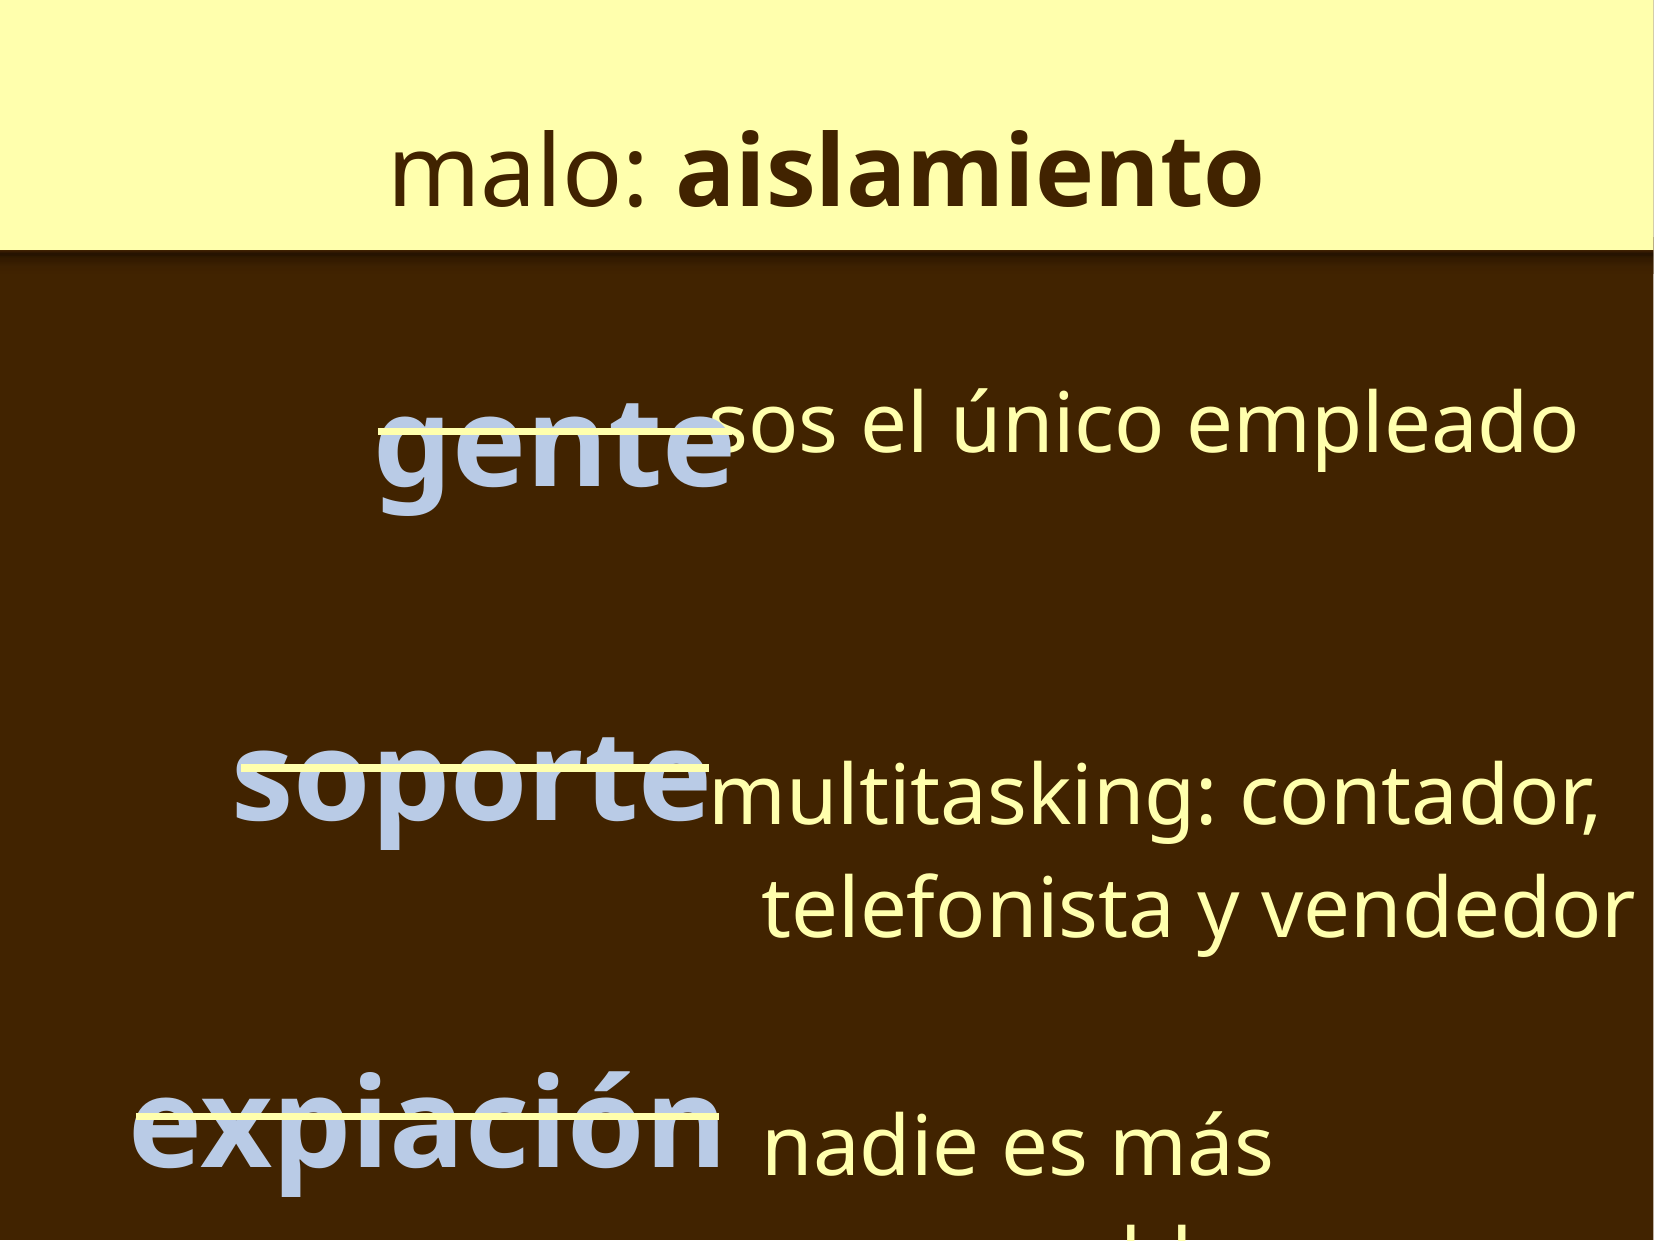

# malo: aislamiento
gente
sos el único empleado
multitasking: contador, telefonista y vendedor
nadie es más responsable que vos
soporte
		expiación